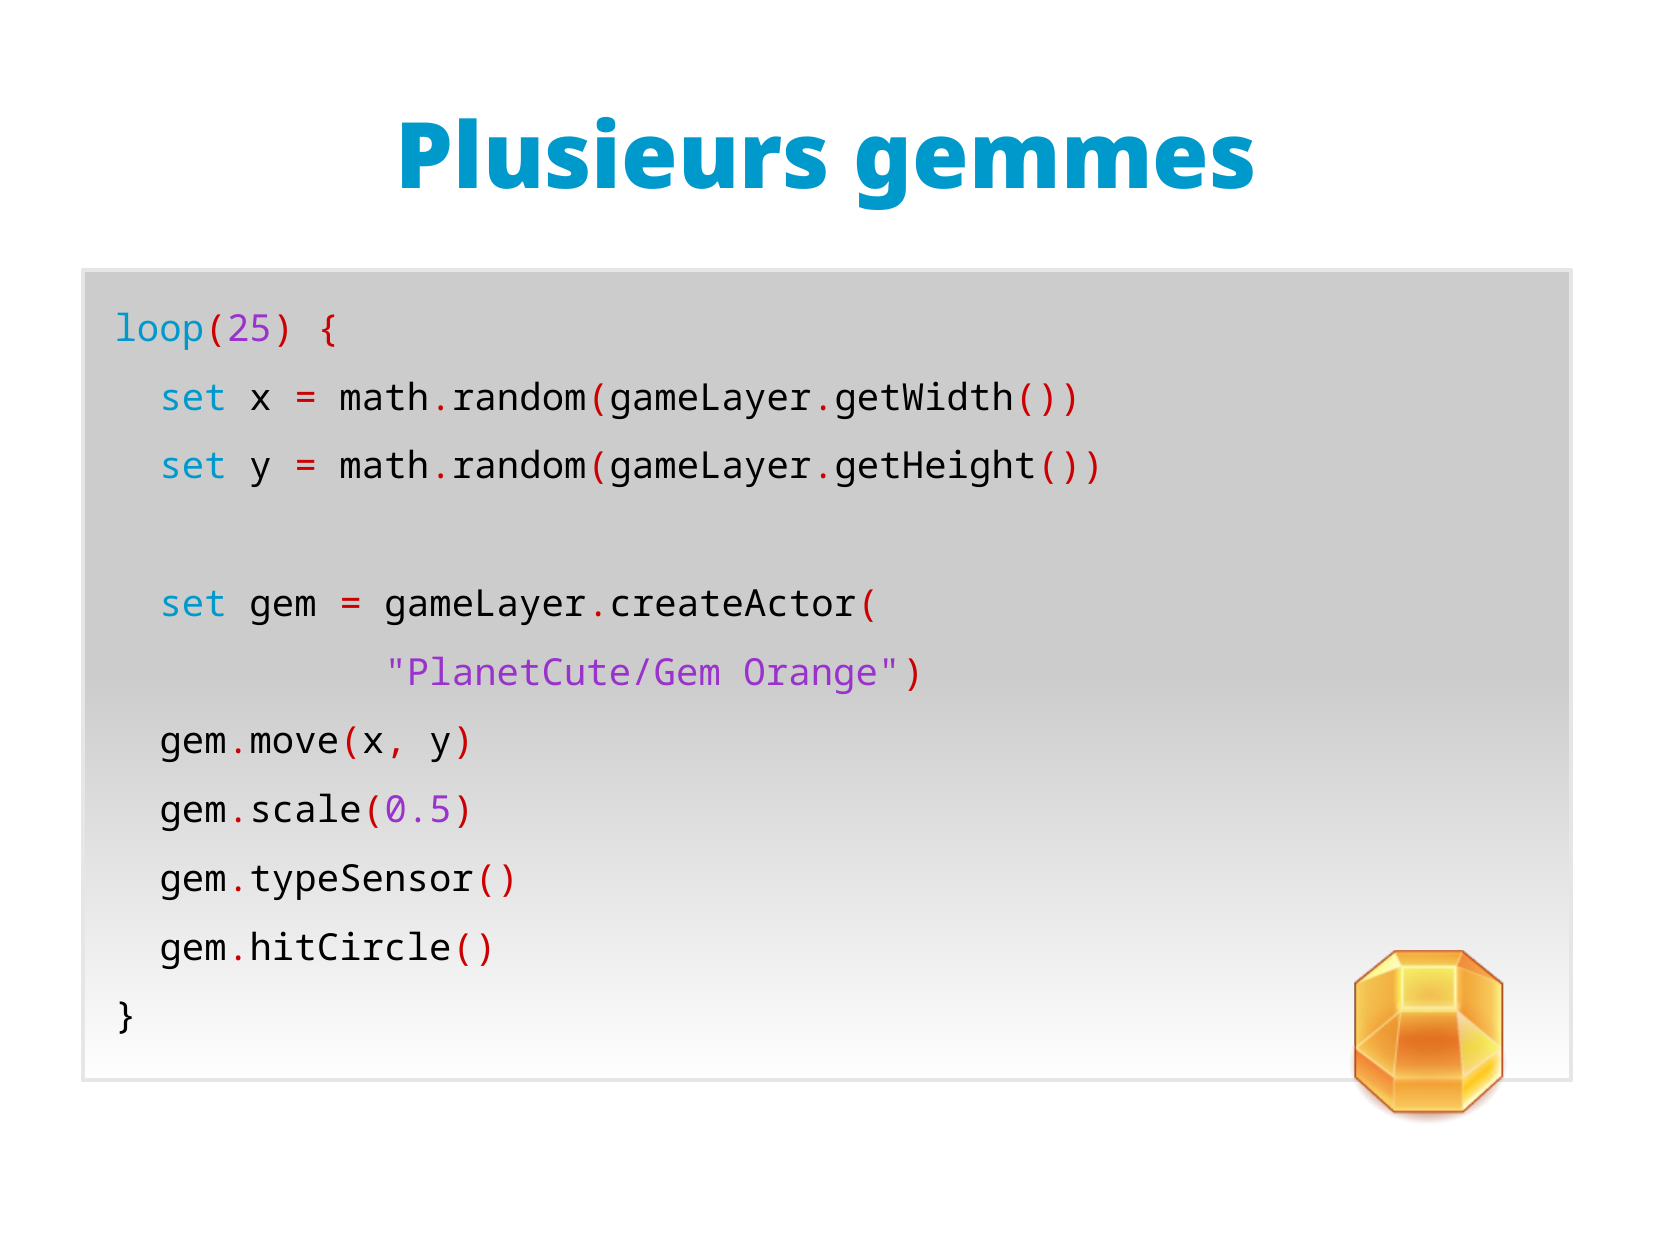

# Plusieurs gemmes
loop(25) {
 set x = math.random(gameLayer.getWidth())
 set y = math.random(gameLayer.getHeight())
 set gem = gameLayer.createActor(
 "PlanetCute/Gem Orange")
 gem.move(x, y)
 gem.scale(0.5)
 gem.typeSensor()
 gem.hitCircle()
}